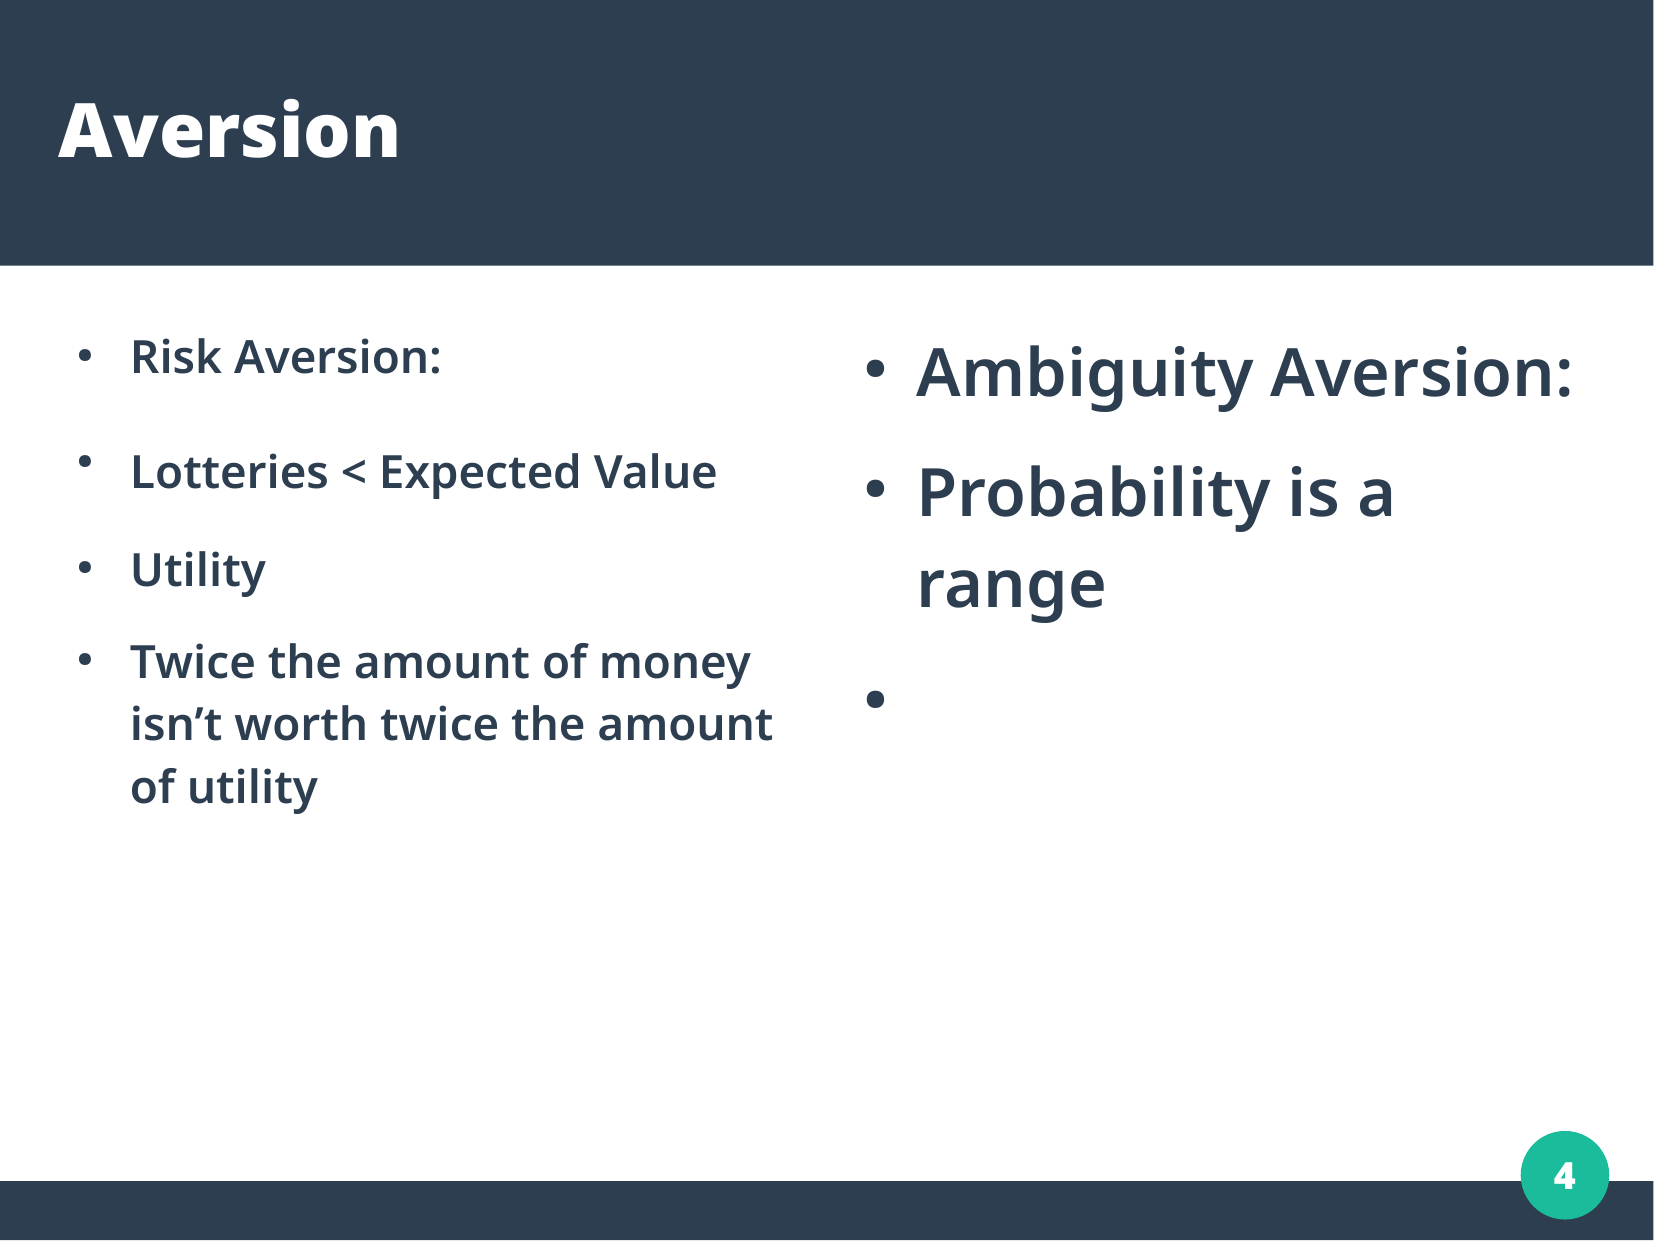

# Aversion
Risk Aversion:
Lotteries < Expected Value
Utility
Twice the amount of money isn’t worth twice the amount of utility
Ambiguity Aversion:
Probability is a range
4